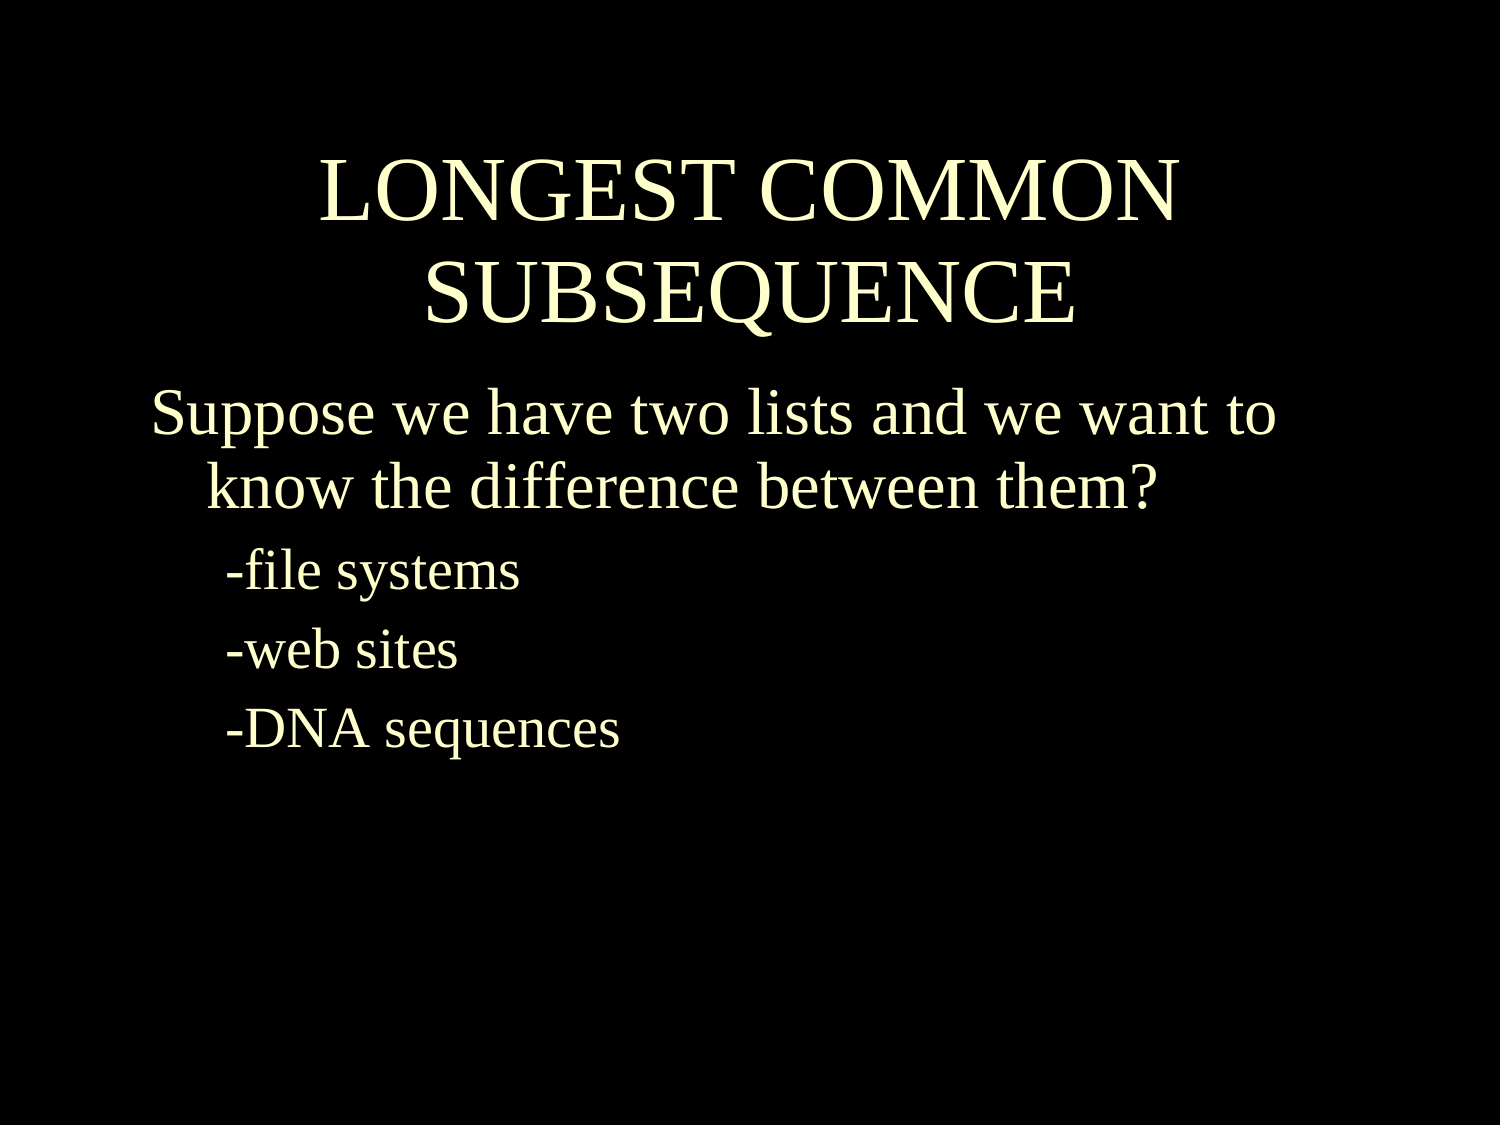

# LONGEST COMMON SUBSEQUENCE
Suppose we have two lists and we want to know the difference between them?
-file systems
-web sites
-DNA sequences